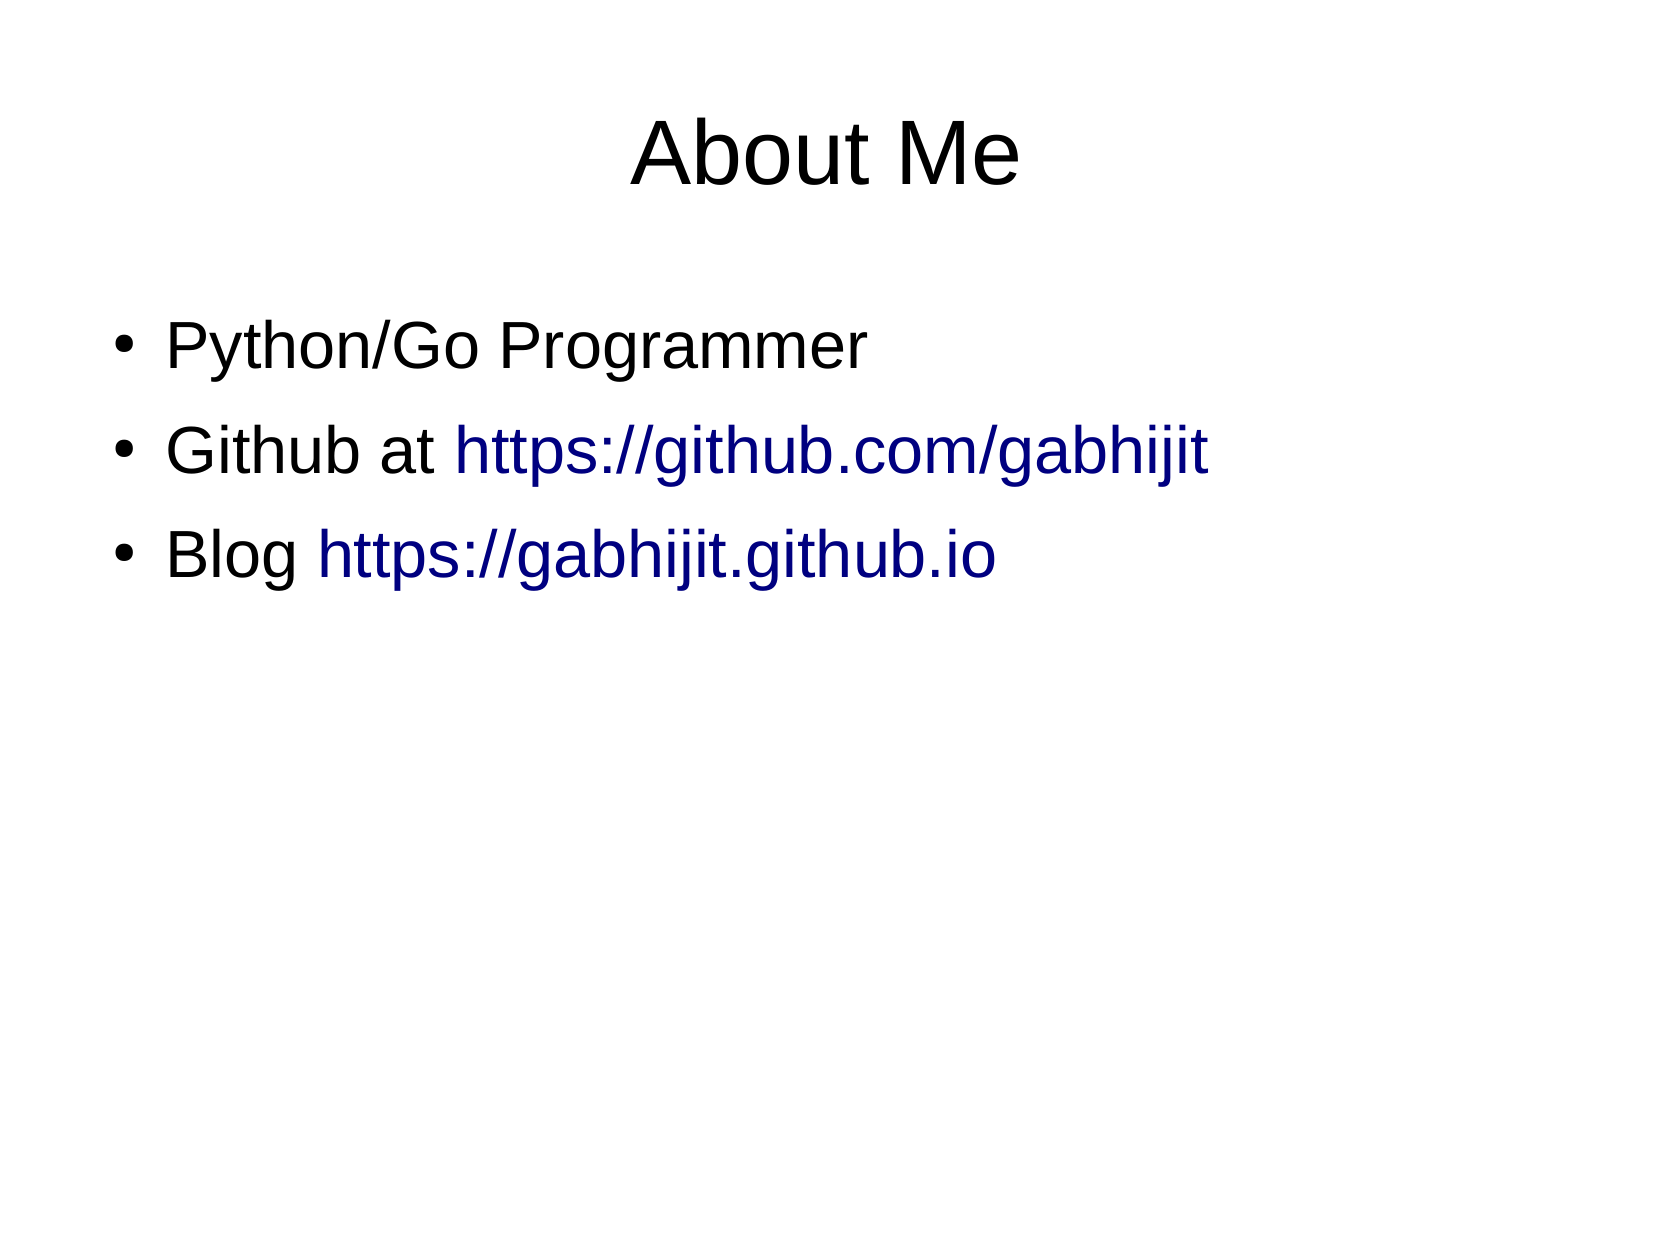

# About Me
Python/Go Programmer
Github at https://github.com/gabhijit
Blog https://gabhijit.github.io